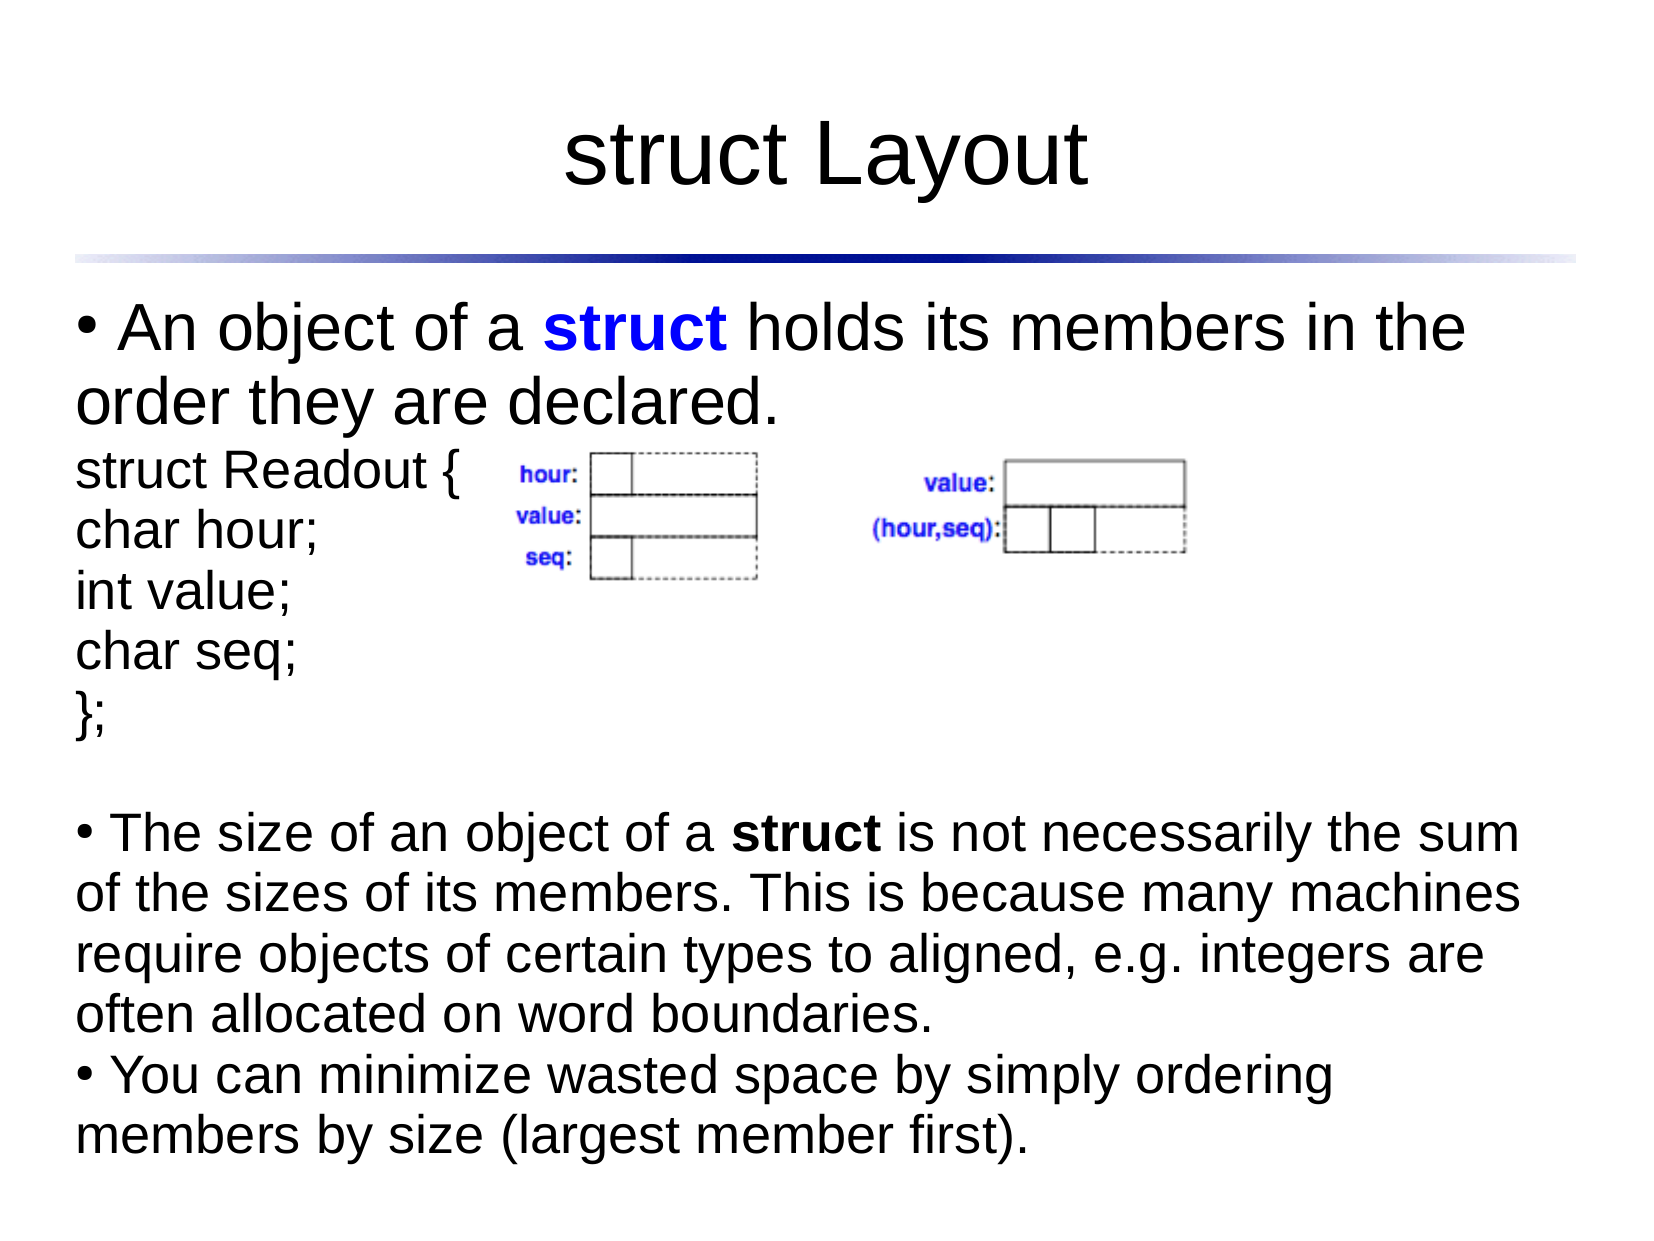

# struct Layout
 An object of a struct holds its members in the order they are declared.
struct Readout {
char hour;
int value;
char seq;
};
 The size of an object of a struct is not necessarily the sum of the sizes of its members. This is because many machines require objects of certain types to aligned, e.g. integers are often allocated on word boundaries.
 You can minimize wasted space by simply ordering members by size (largest member first).